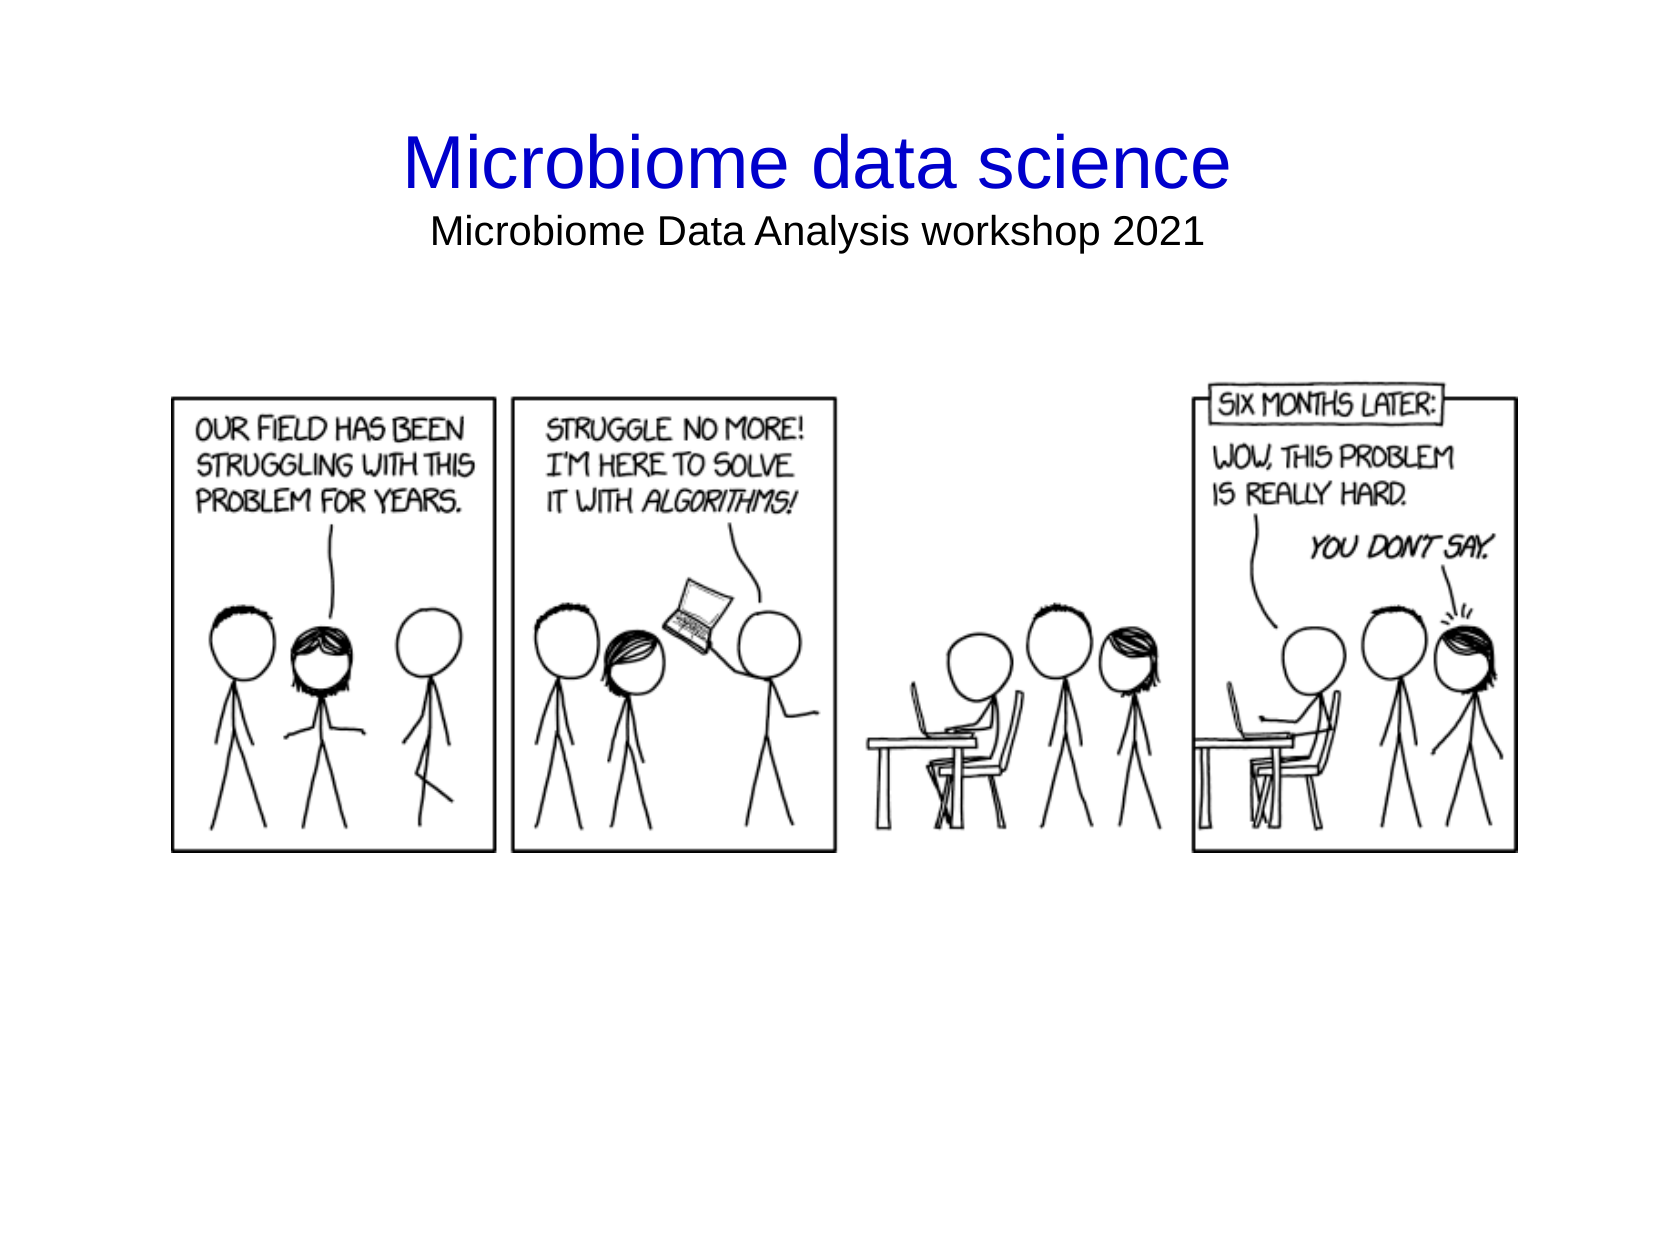

Microbiome data science
Microbiome Data Analysis workshop 2021